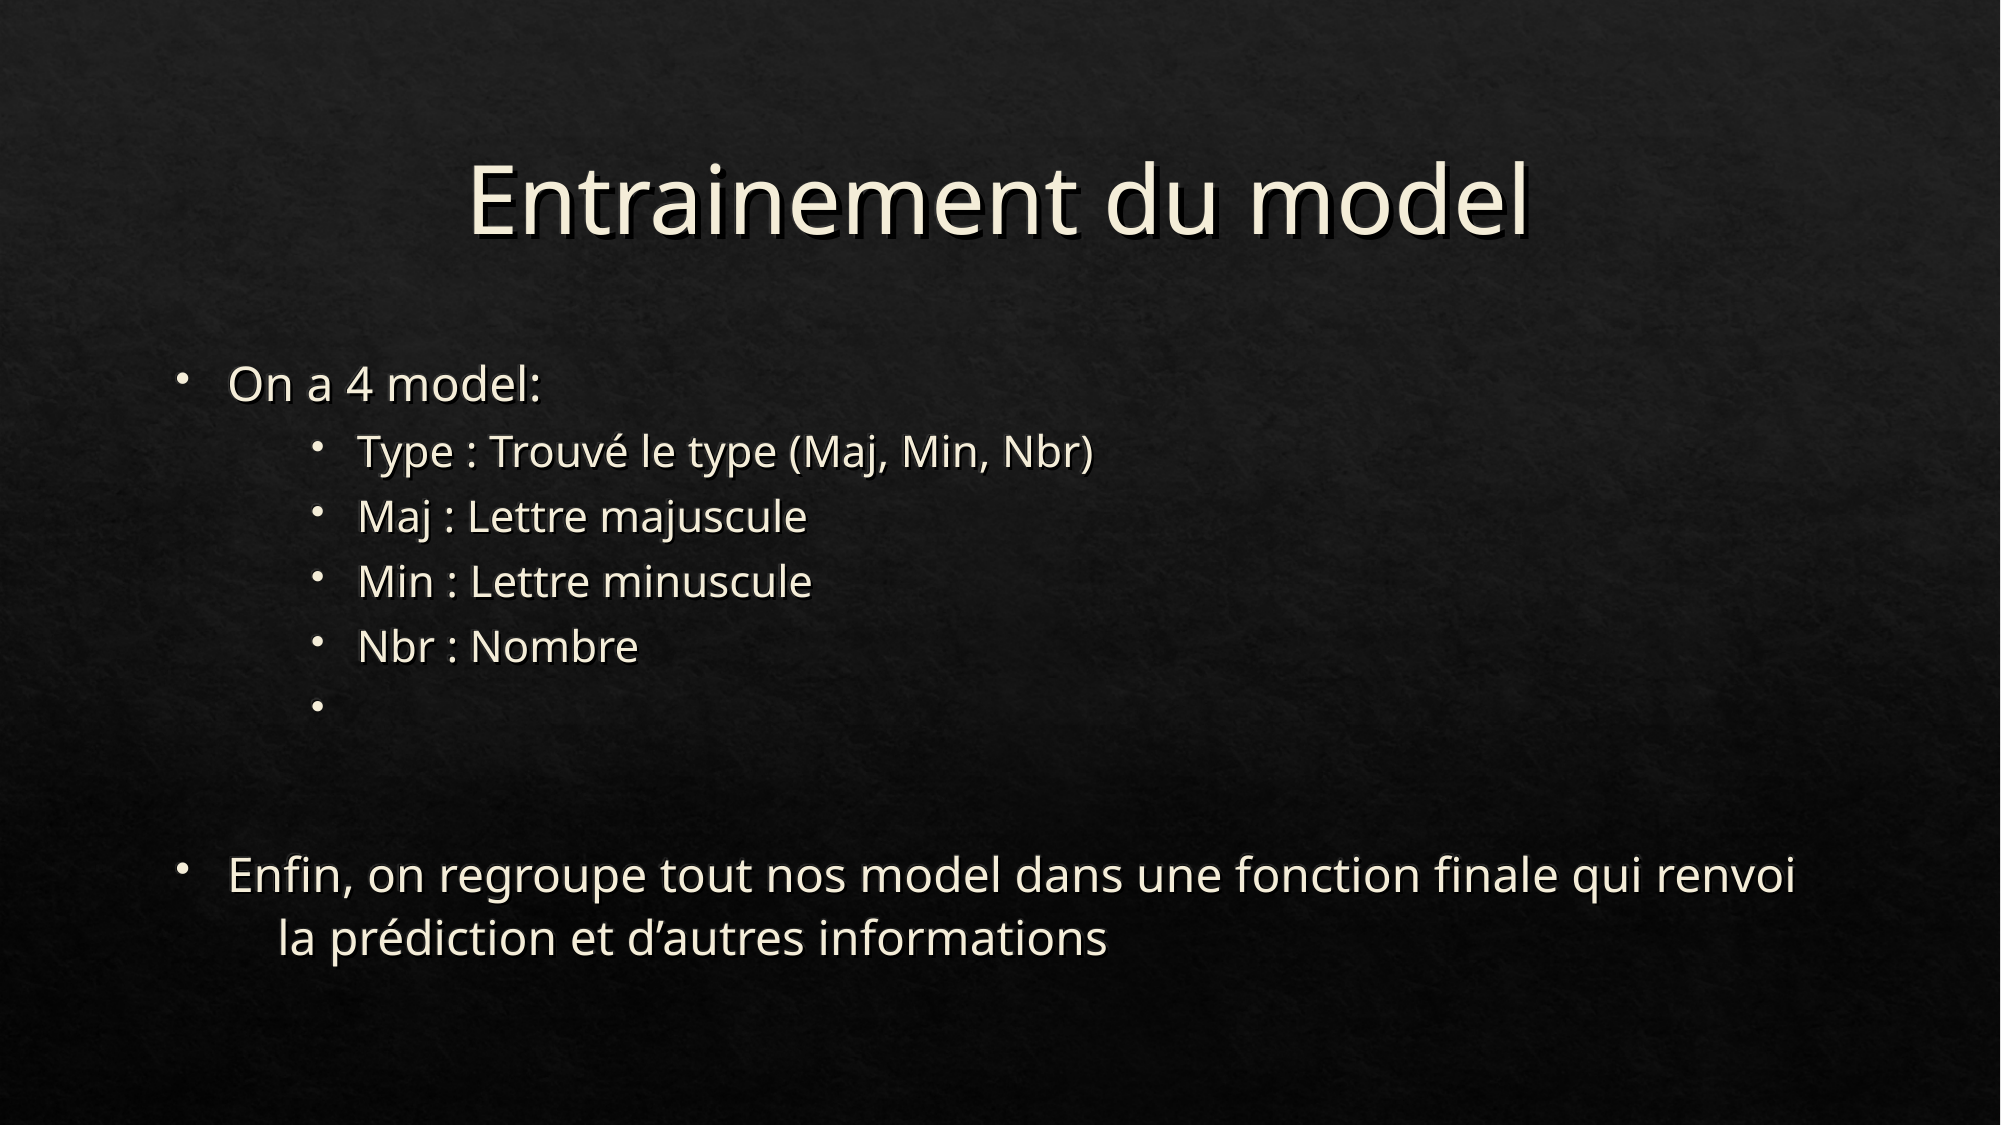

# Entrainement du model
On a 4 model:
Type : Trouvé le type (Maj, Min, Nbr)
Maj : Lettre majuscule
Min : Lettre minuscule
Nbr : Nombre
Enfin, on regroupe tout nos model dans une fonction finale qui renvoi la prédiction et d’autres informations